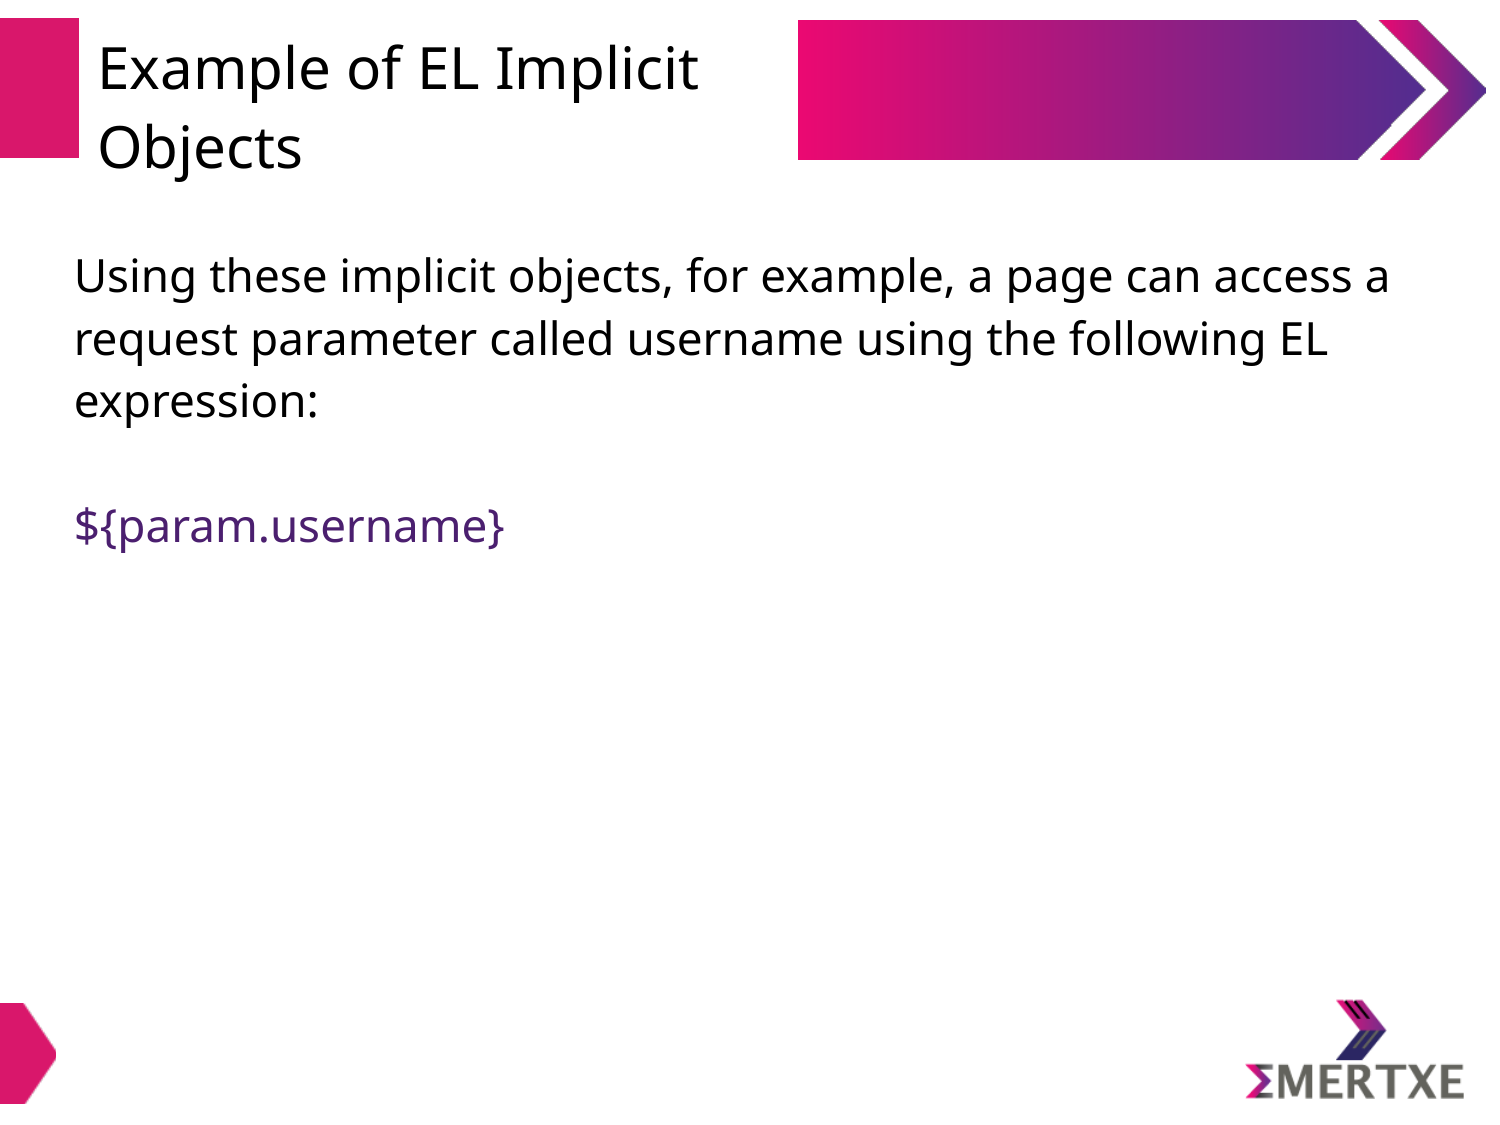

Example of EL Implicit Objects
Using these implicit objects, for example, a page can access a request parameter called username using the following EL expression:
${param.username}